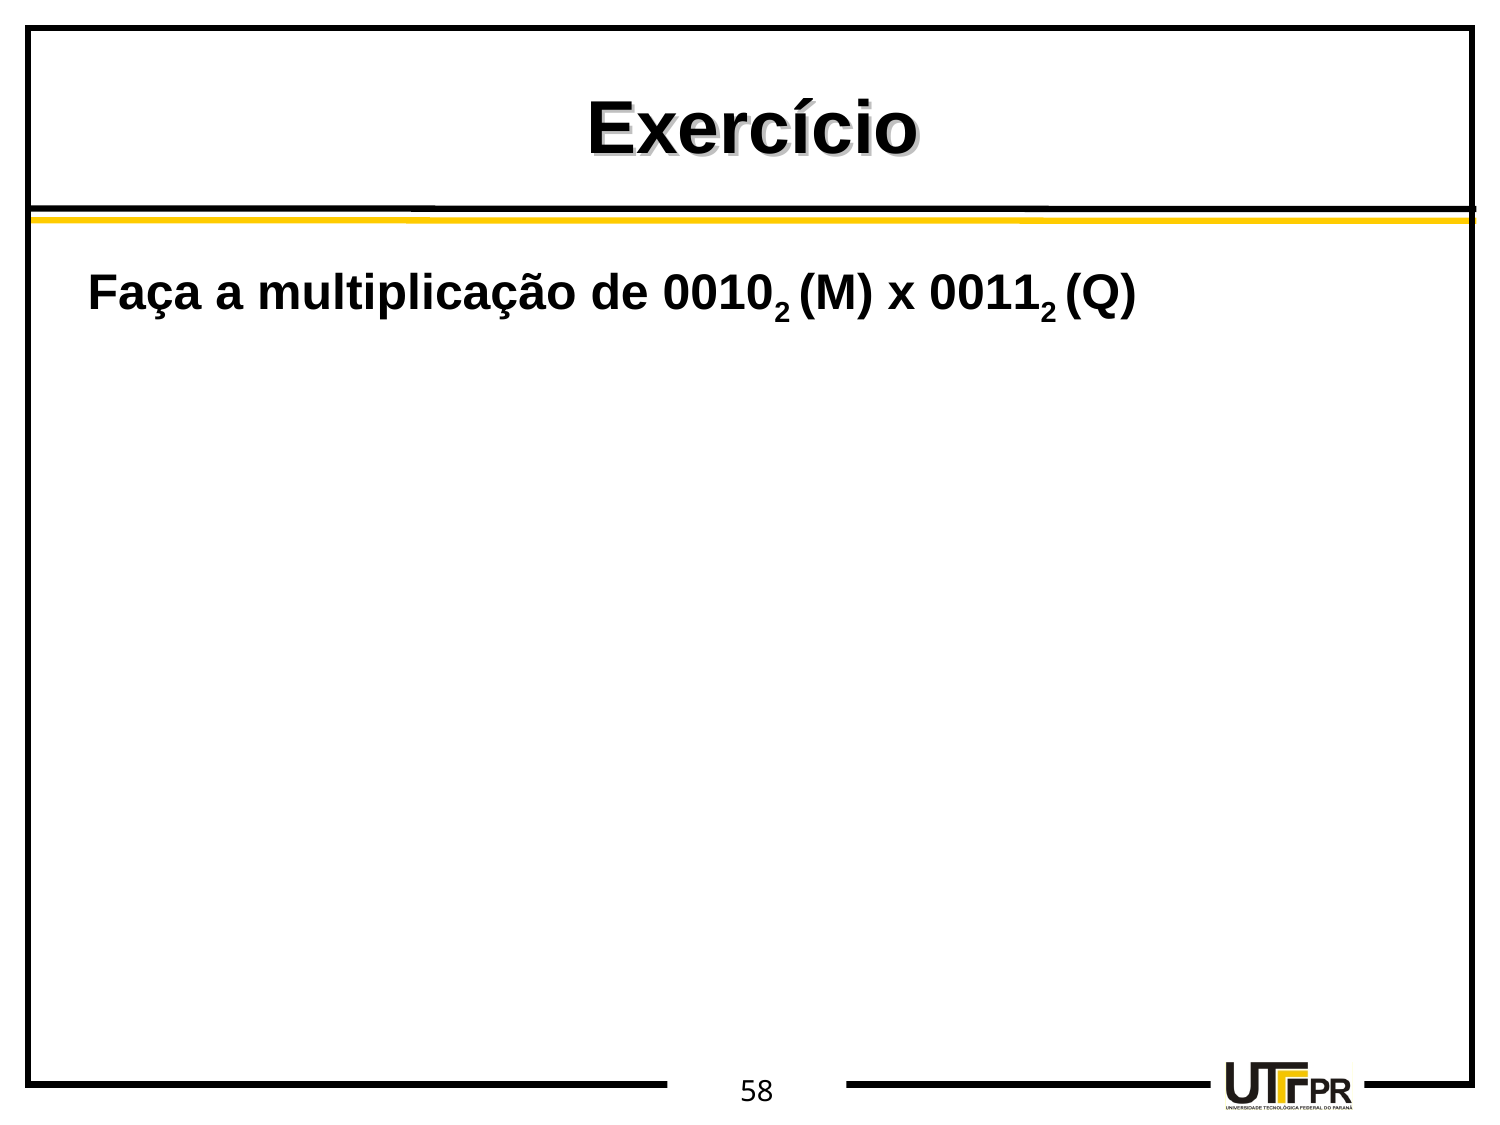

Exercício
# Faça a multiplicação de 00102 (M) x 00112 (Q)